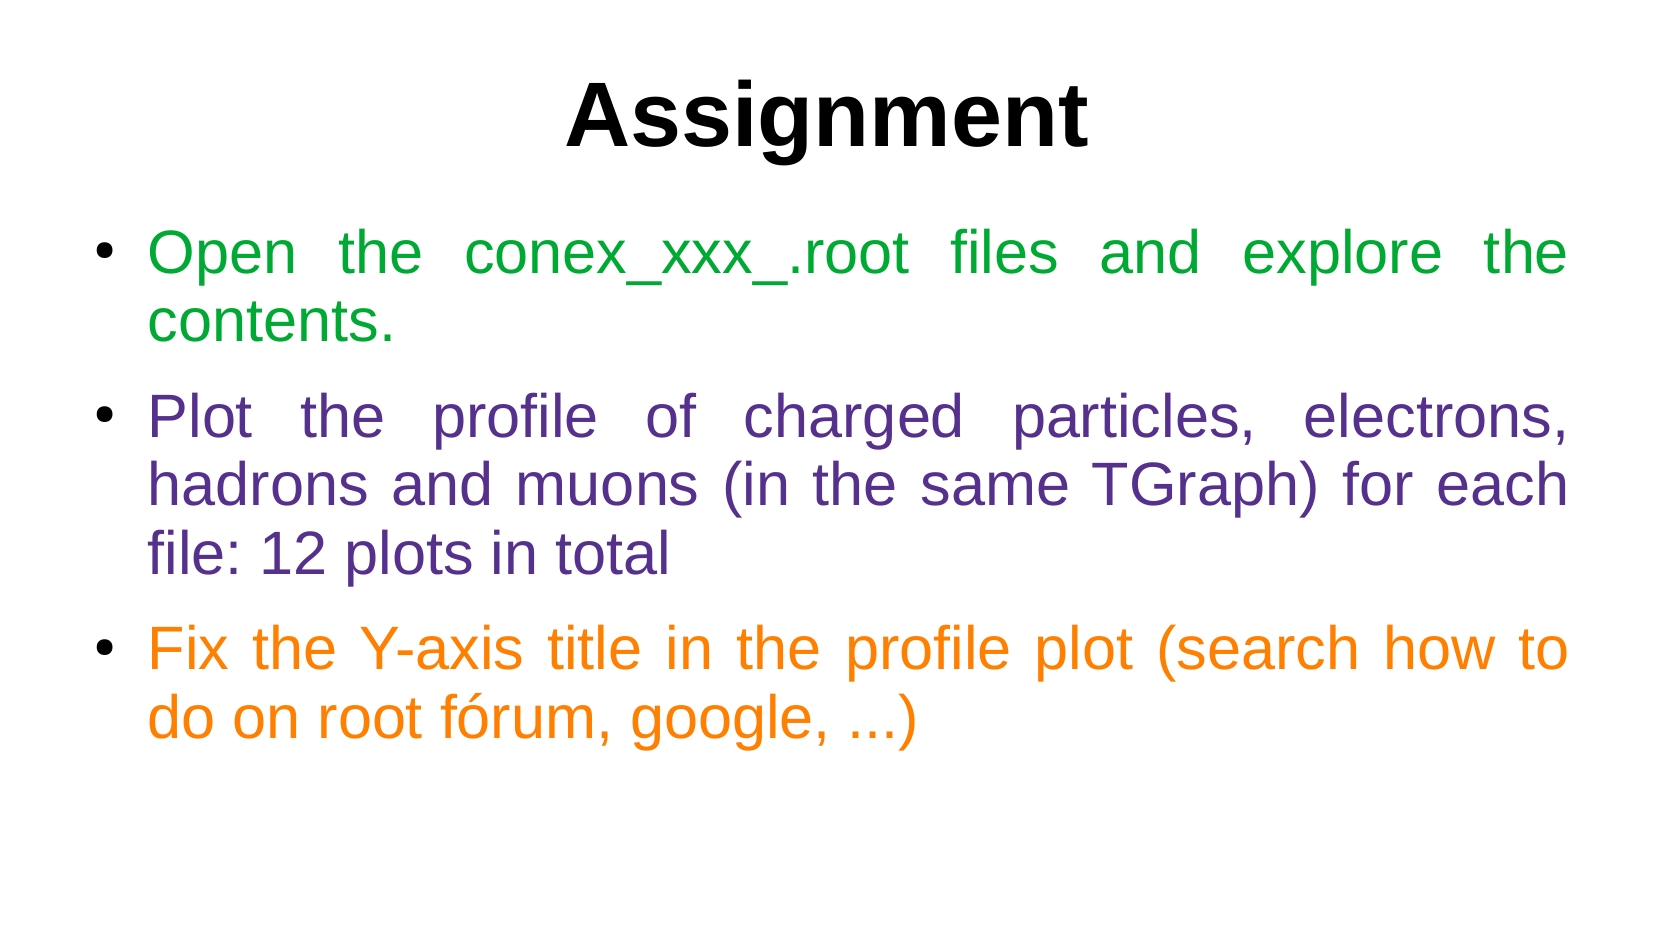

# Assignment
Open the conex_xxx_.root files and explore the contents.
Plot the profile of charged particles, electrons, hadrons and muons (in the same TGraph) for each file: 12 plots in total
Fix the Y-axis title in the profile plot (search how to do on root fórum, google, ...)